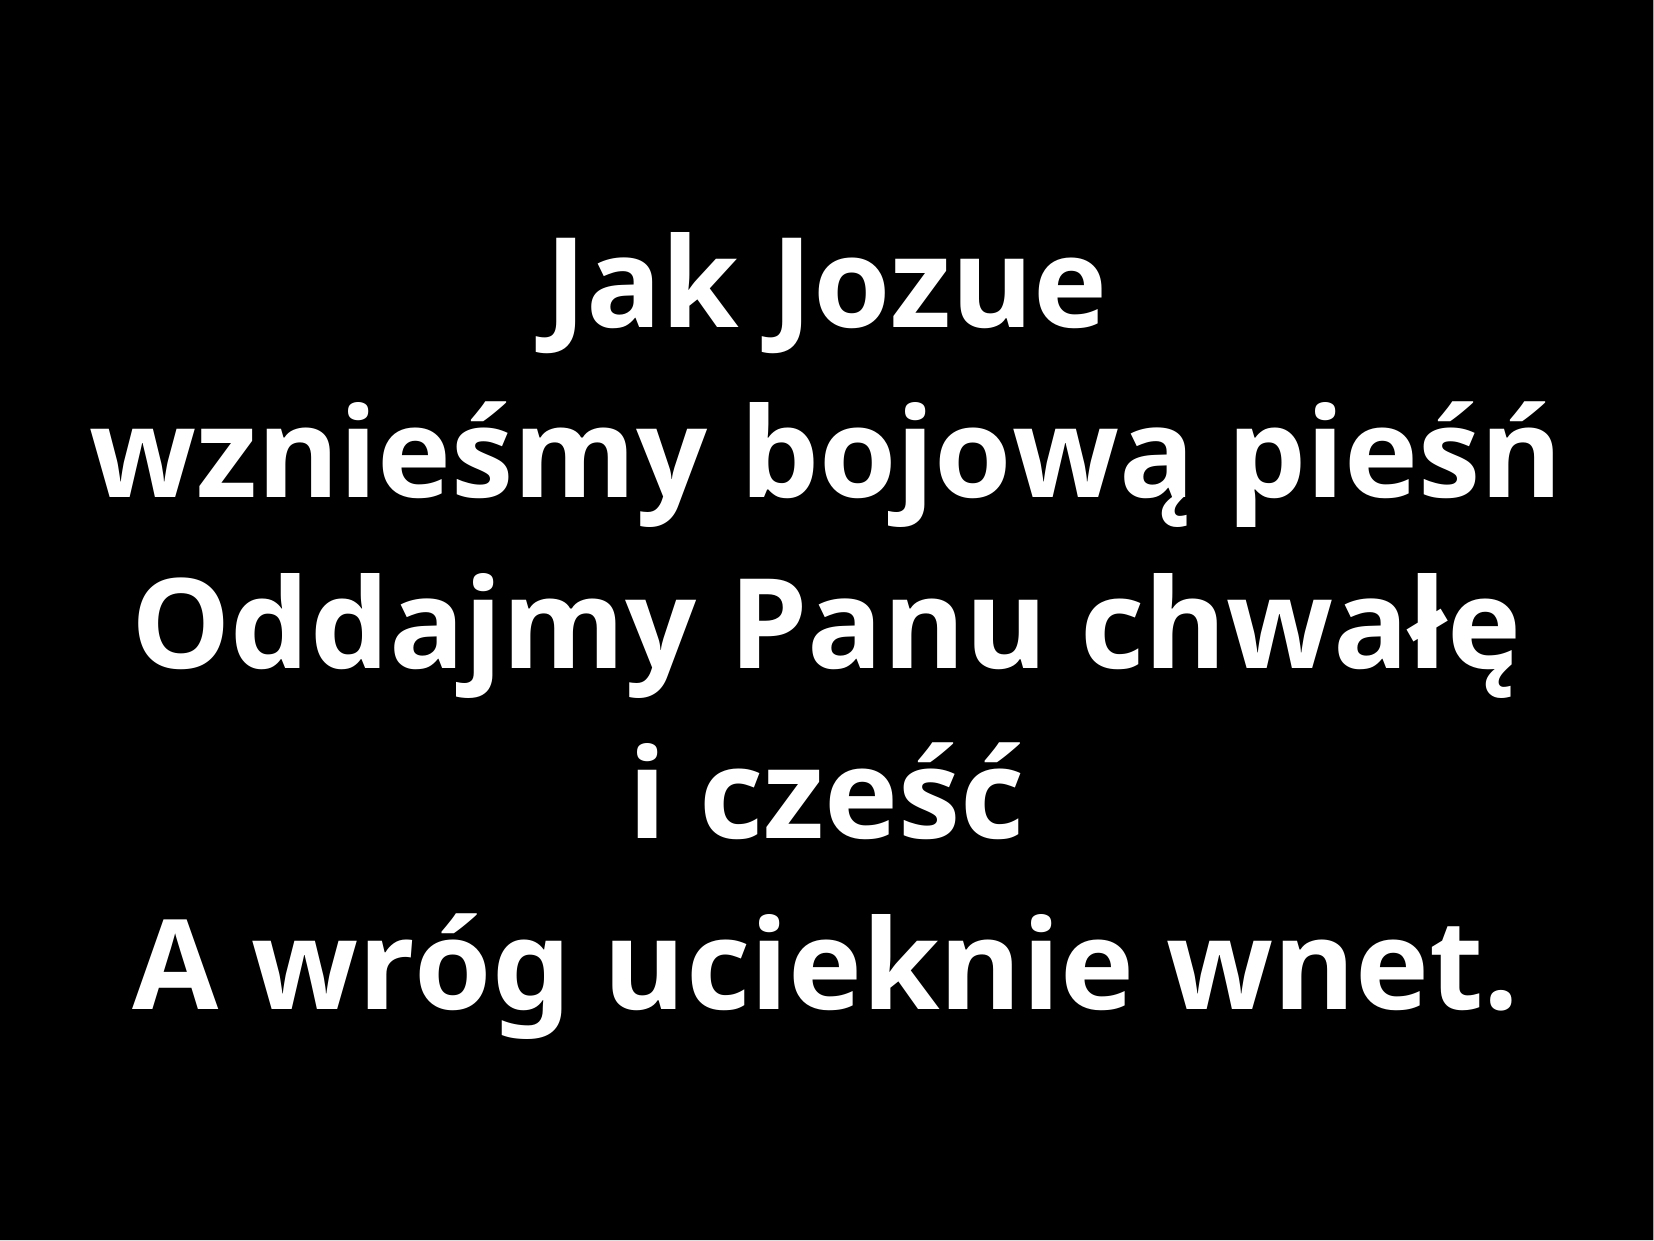

# Jak Jozue wznieśmy bojową pieśń Oddajmy Panu chwałę i cześć A wróg ucieknie wnet.